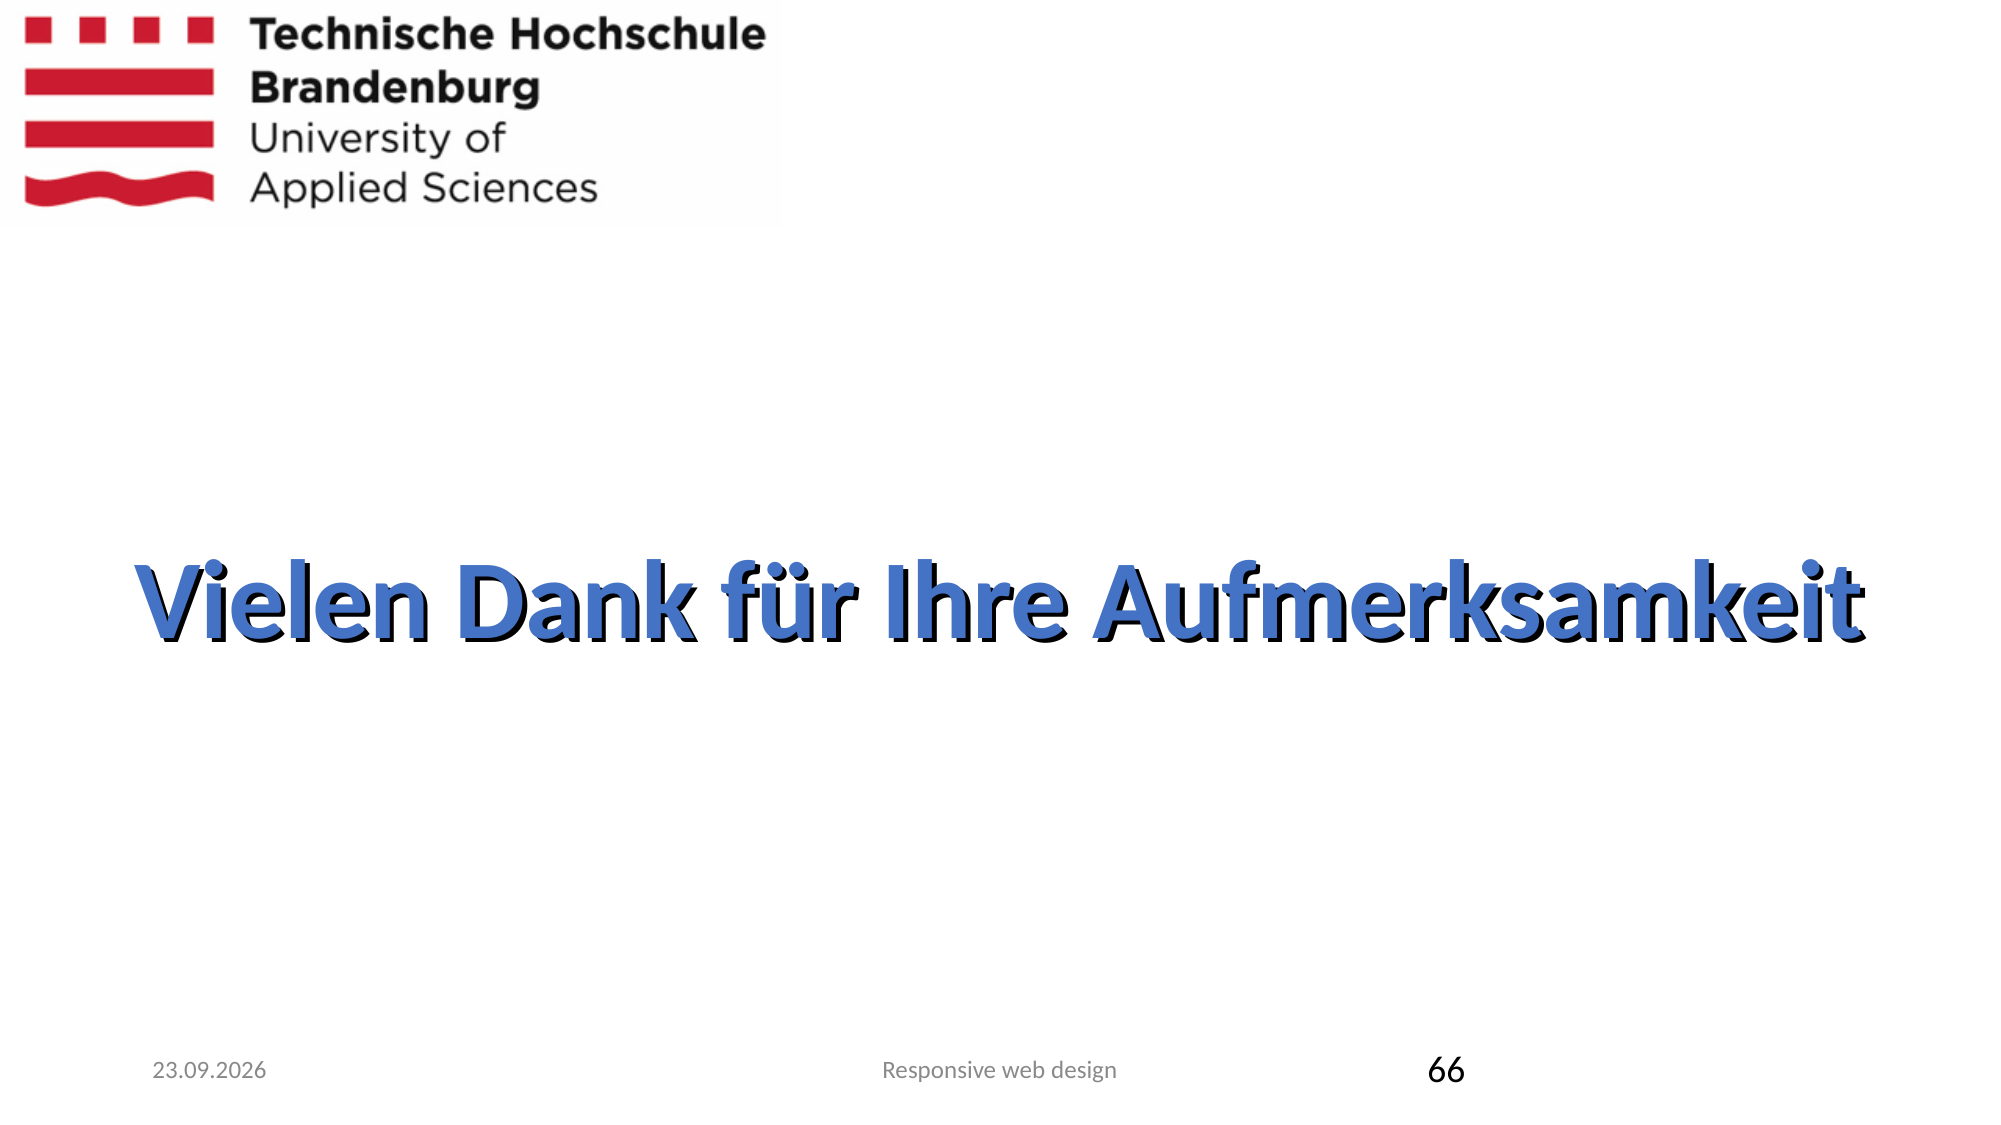

Vielen Dank für Ihre Aufmerksamkeit
Responsive web design